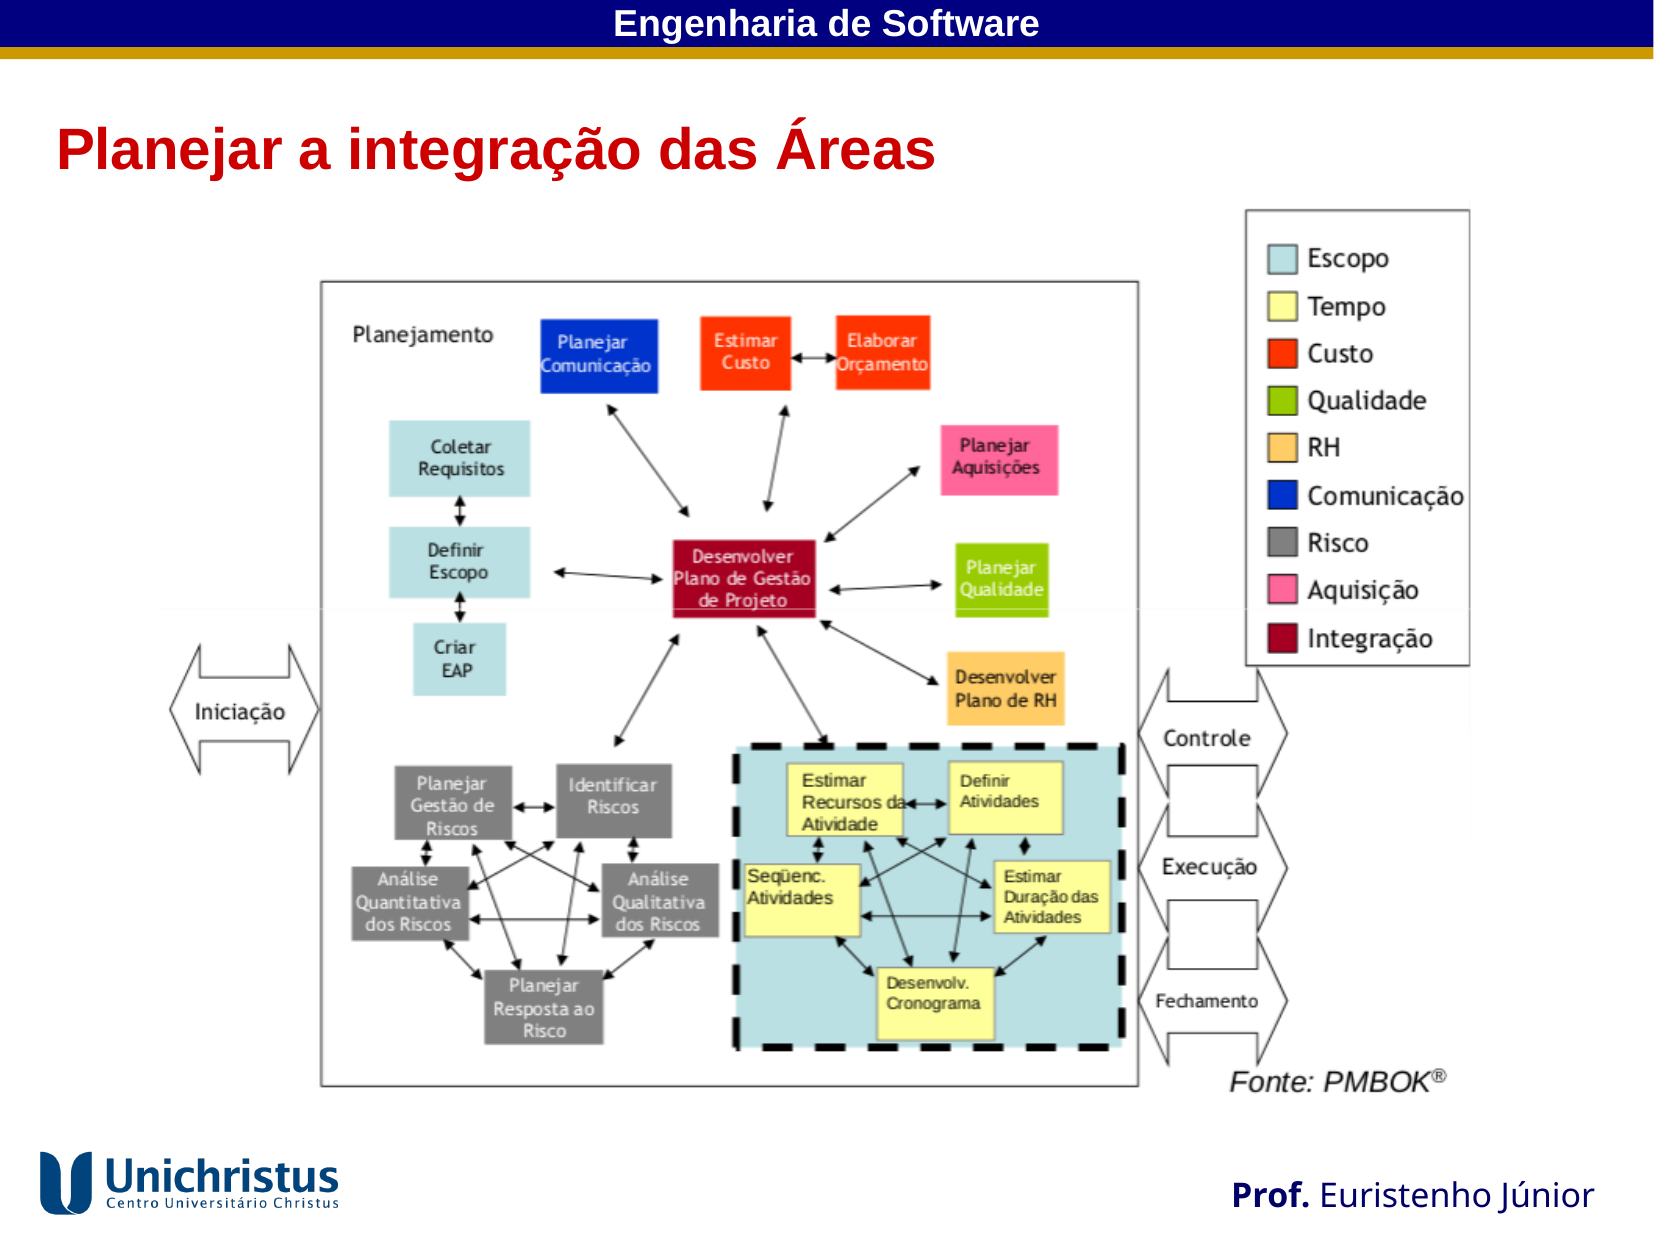

Engenharia de Software
Planejar a integração das Áreas
Prof. Euristenho Júnior